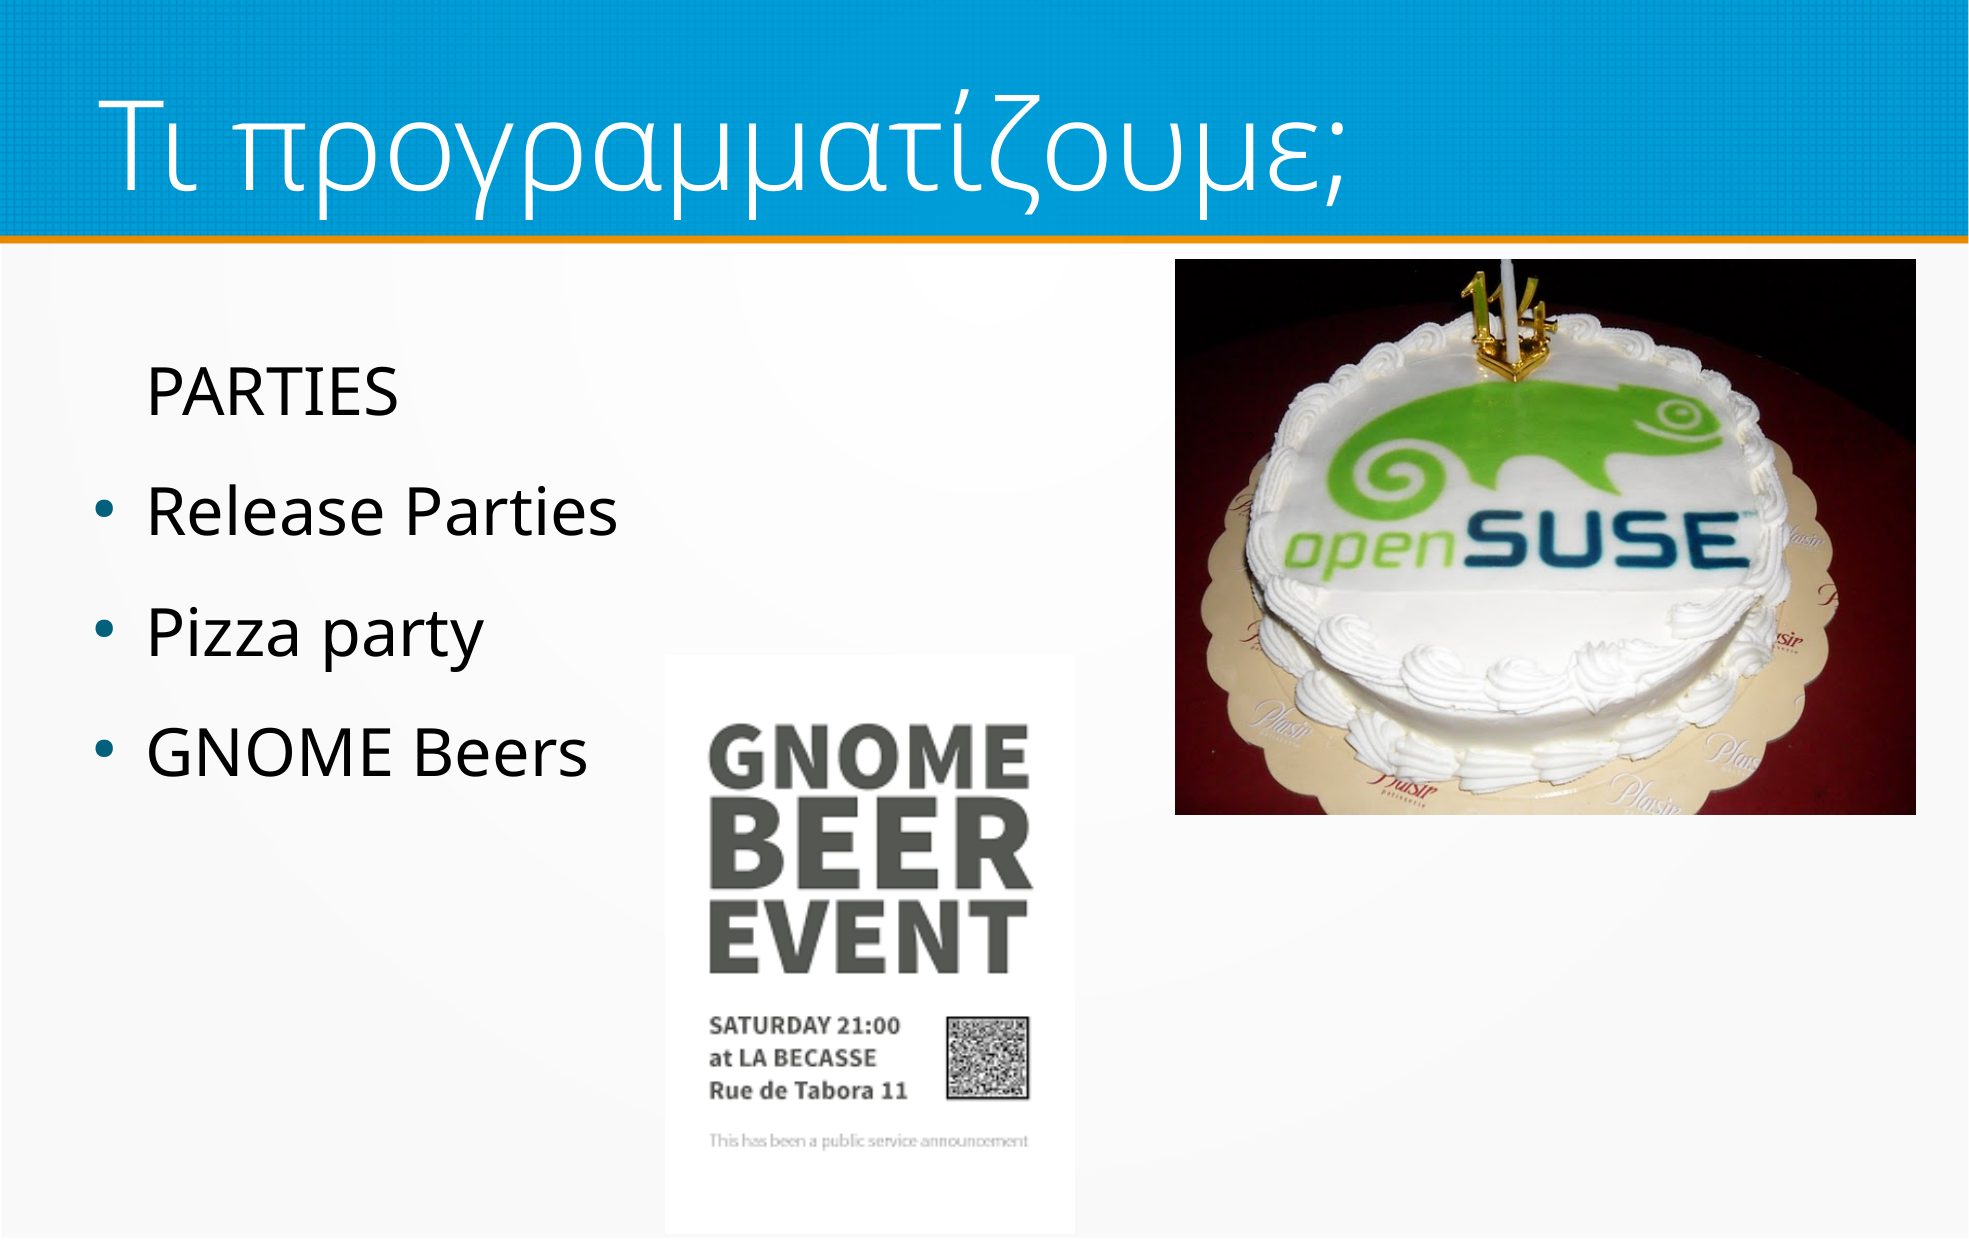

# Τι προγραμματίζουμε;
PARTIES
Release Parties
Pizza party
GNOME Beers